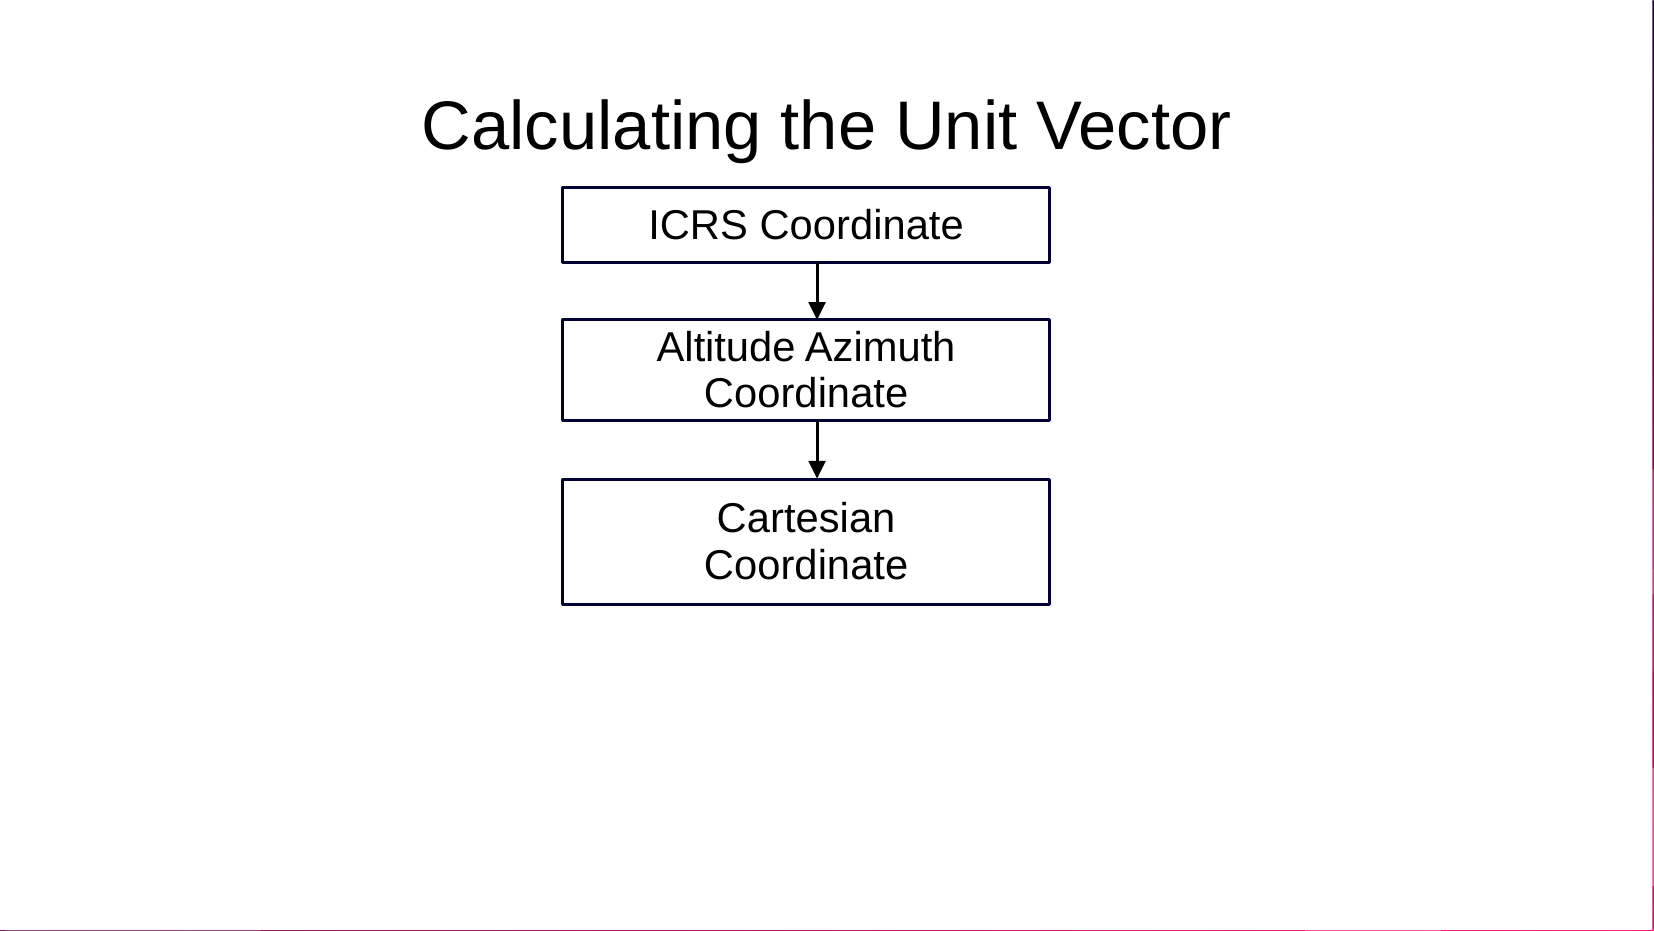

# Calculating the Unit Vector
ICRS Coordinate
Altitude Azimuth
Coordinate
Cartesian
Coordinate